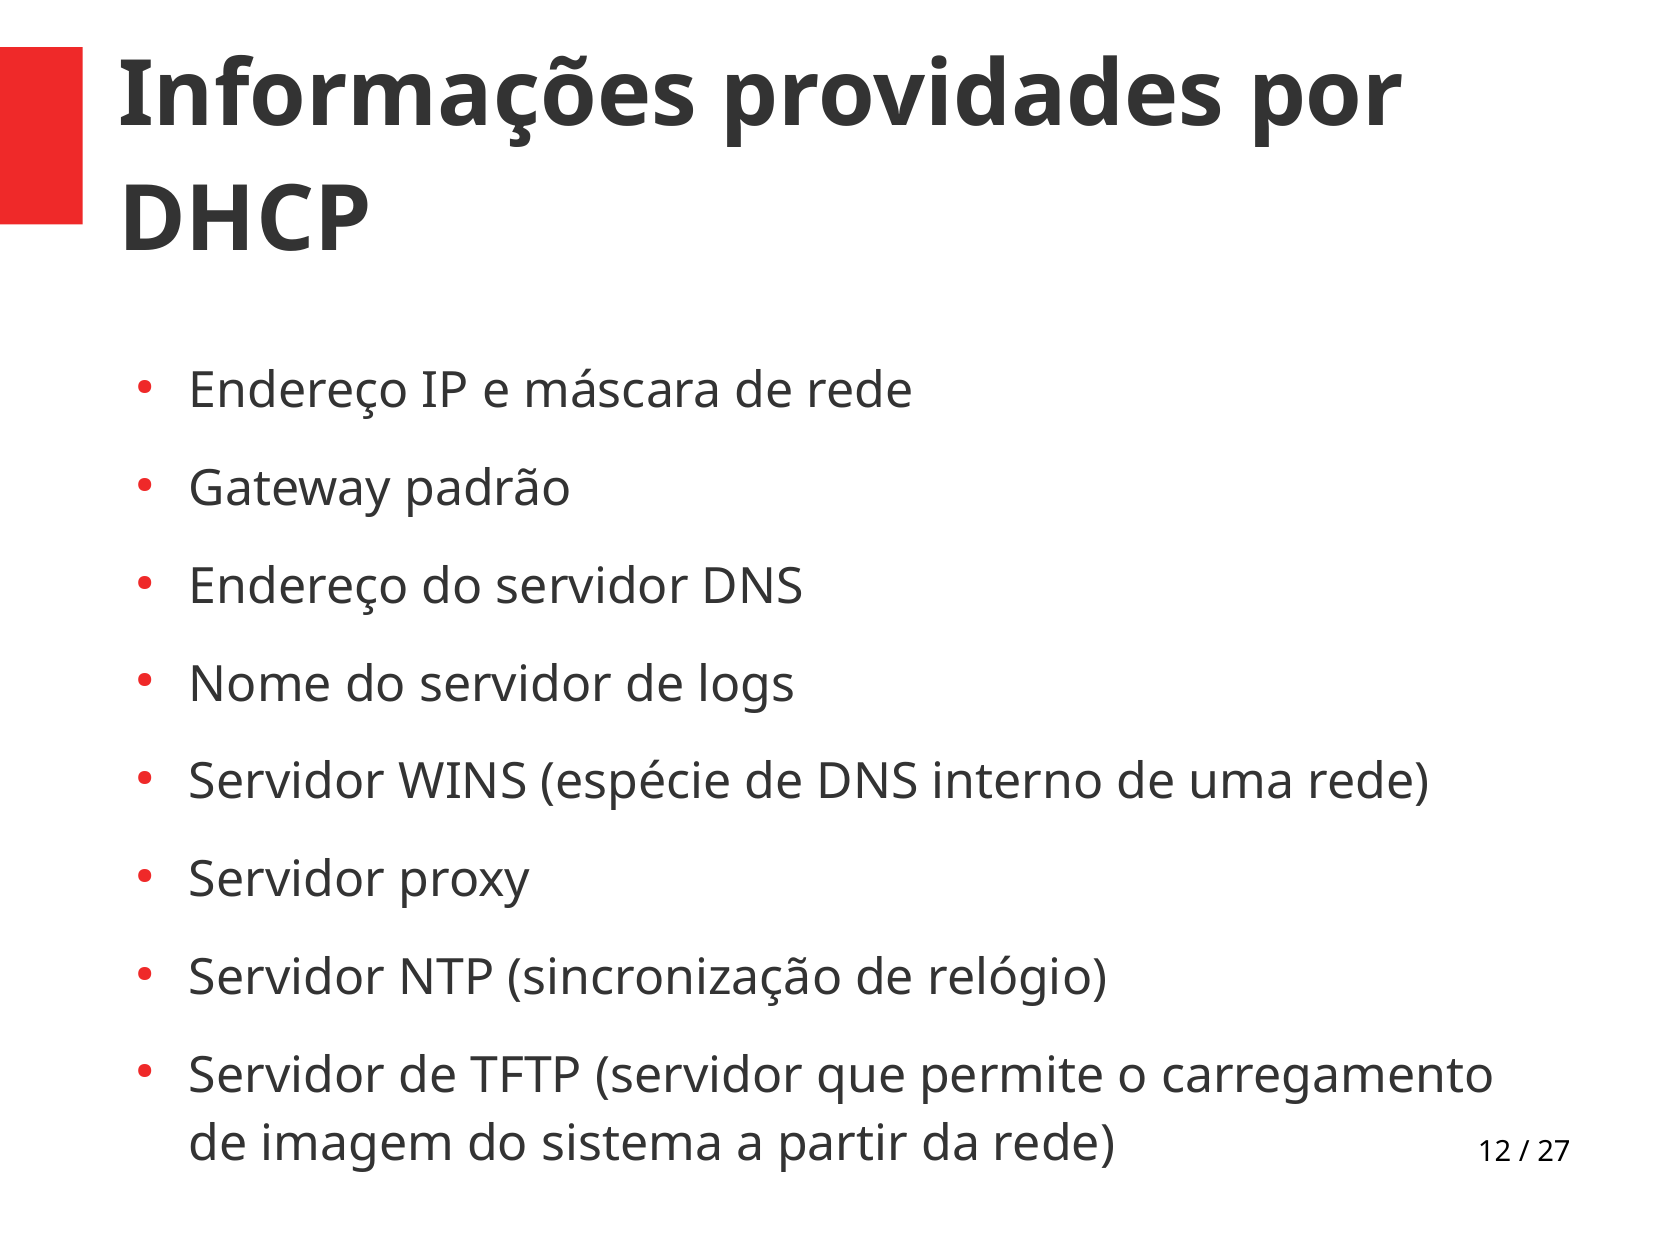

# Informações providades por DHCP
Endereço IP e máscara de rede
Gateway padrão
Endereço do servidor DNS
Nome do servidor de logs
Servidor WINS (espécie de DNS interno de uma rede)
Servidor proxy
Servidor NTP (sincronização de relógio)
Servidor de TFTP (servidor que permite o carregamento de imagem do sistema a partir da rede)
12